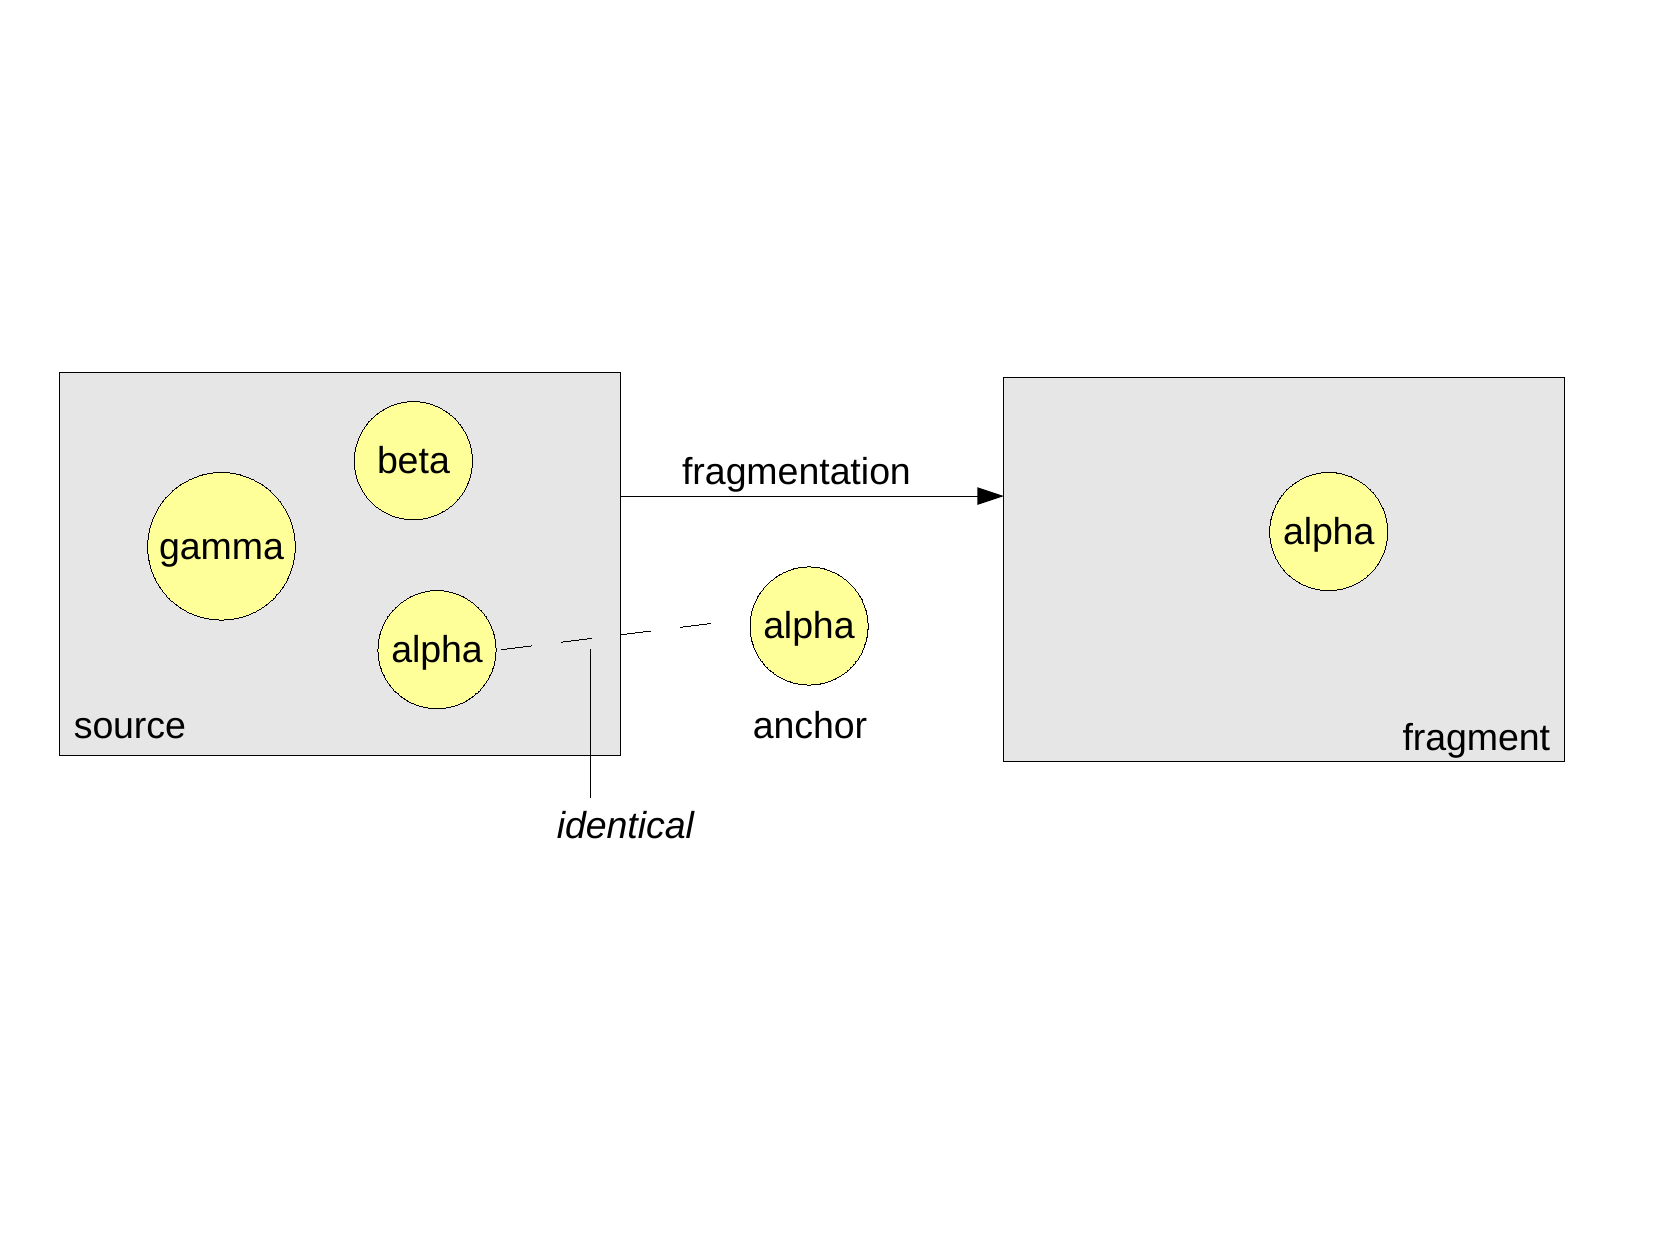

beta
fragmentation
gamma
alpha
alpha
alpha
source
anchor
fragment
identical